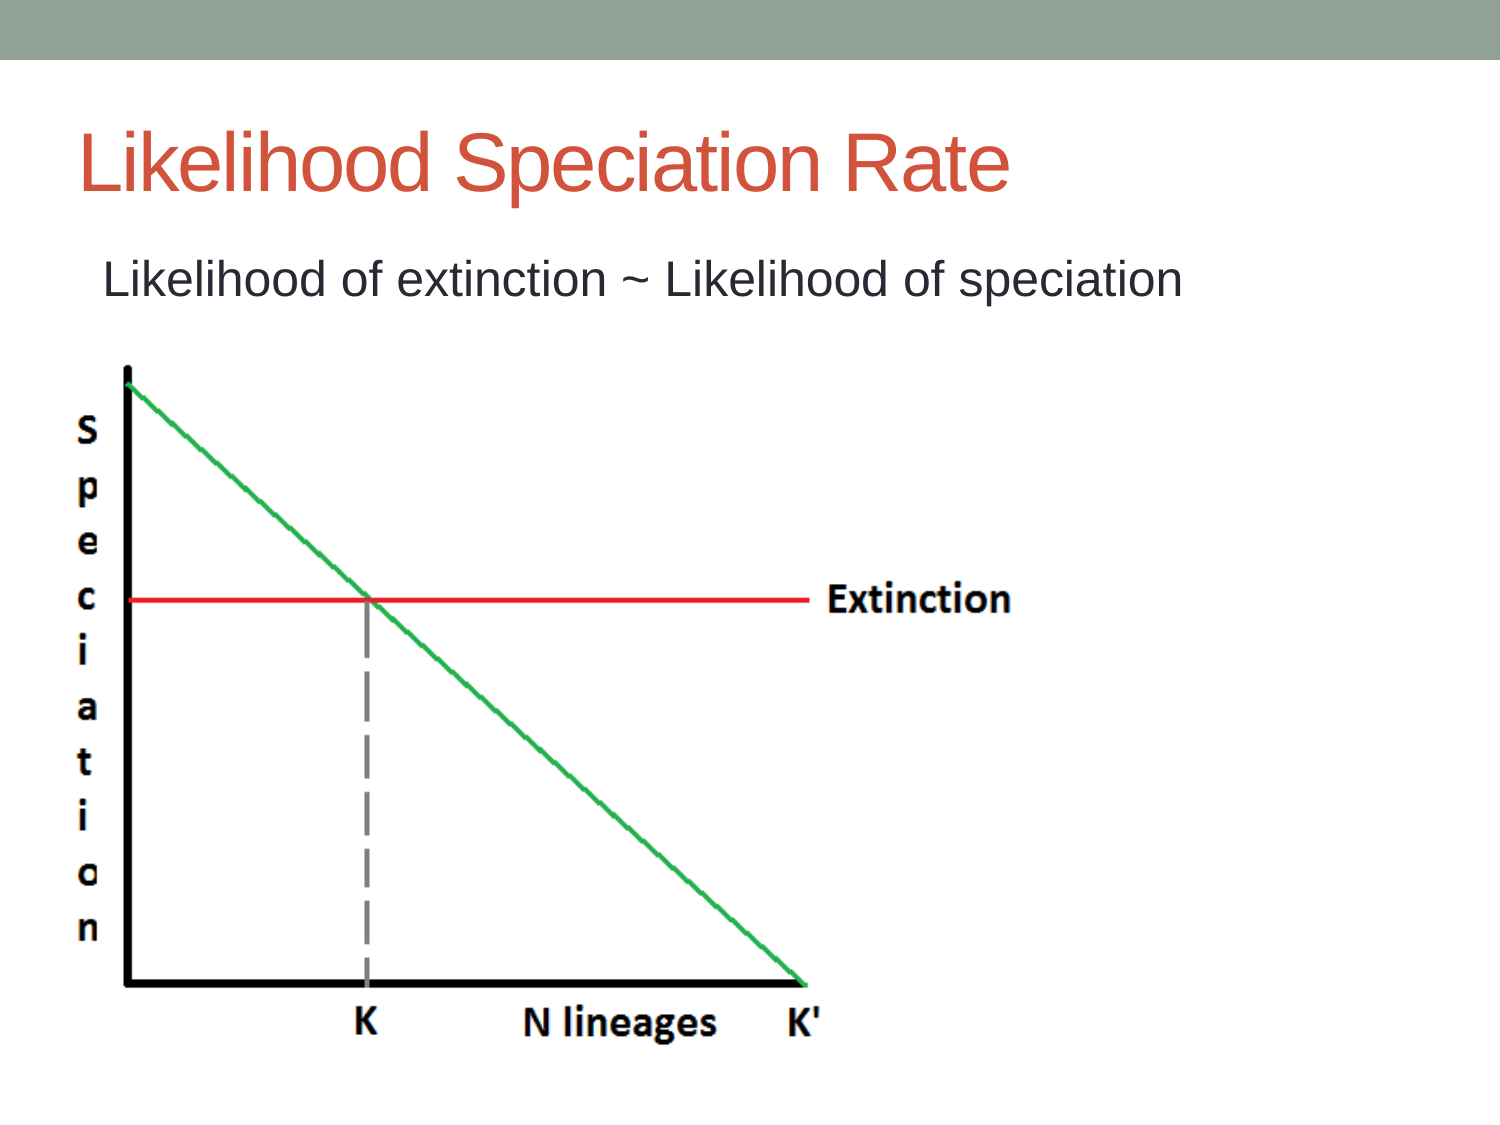

# Likelihood Speciation Rate
Likelihood of extinction ~ Likelihood of speciation